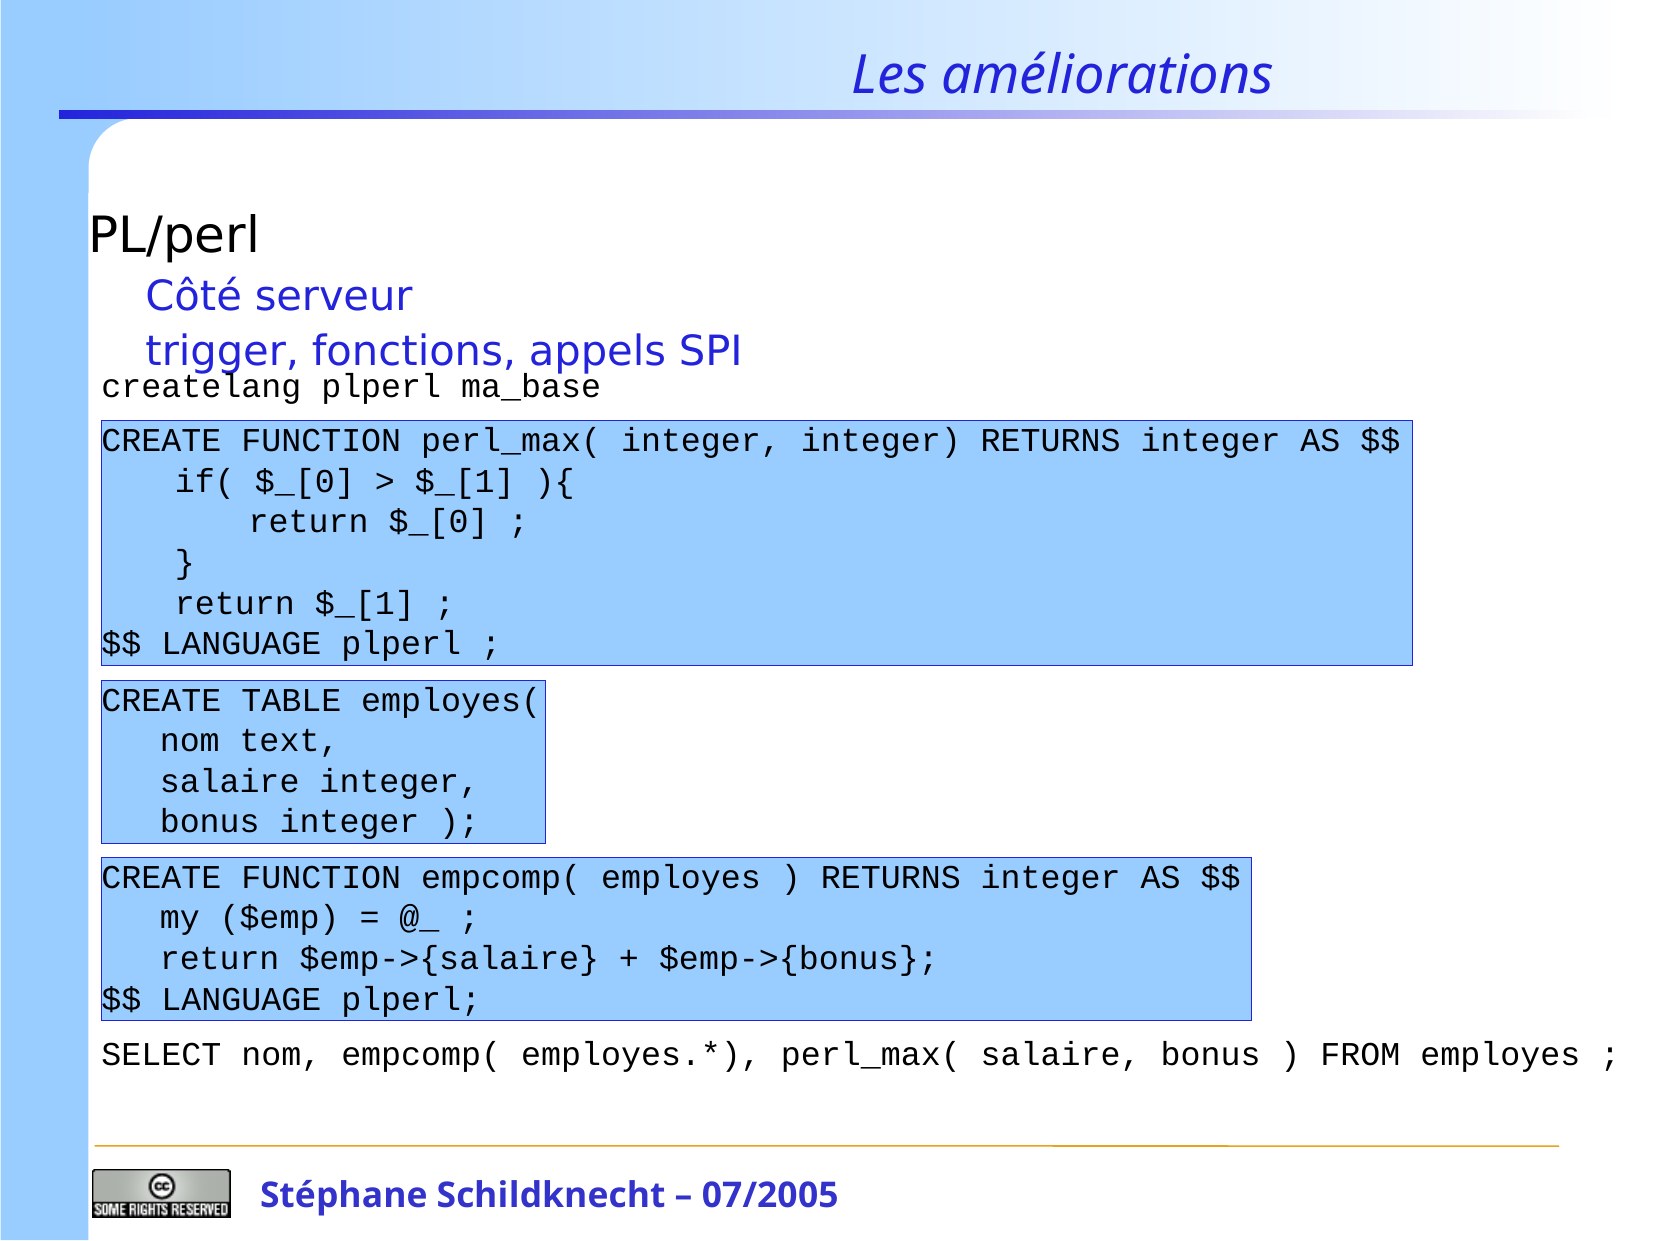

# Les améliorations
PL/perl
Côté serveur
trigger, fonctions, appels SPI
createlang plperl ma_base
CREATE FUNCTION perl_max( integer, integer) RETURNS integer AS $$
	if( $_[0] > $_[1] ){
		return $_[0] ;
	}
	return $_[1] ;
$$ LANGUAGE plperl ;
CREATE TABLE employes(
nom text,
salaire integer,
bonus integer );
CREATE FUNCTION empcomp( employes ) RETURNS integer AS $$
my ($emp) = @_ ;
return $emp->{salaire} + $emp->{bonus};
$$ LANGUAGE plperl;
SELECT nom, empcomp( employes.*), perl_max( salaire, bonus ) FROM employes ;